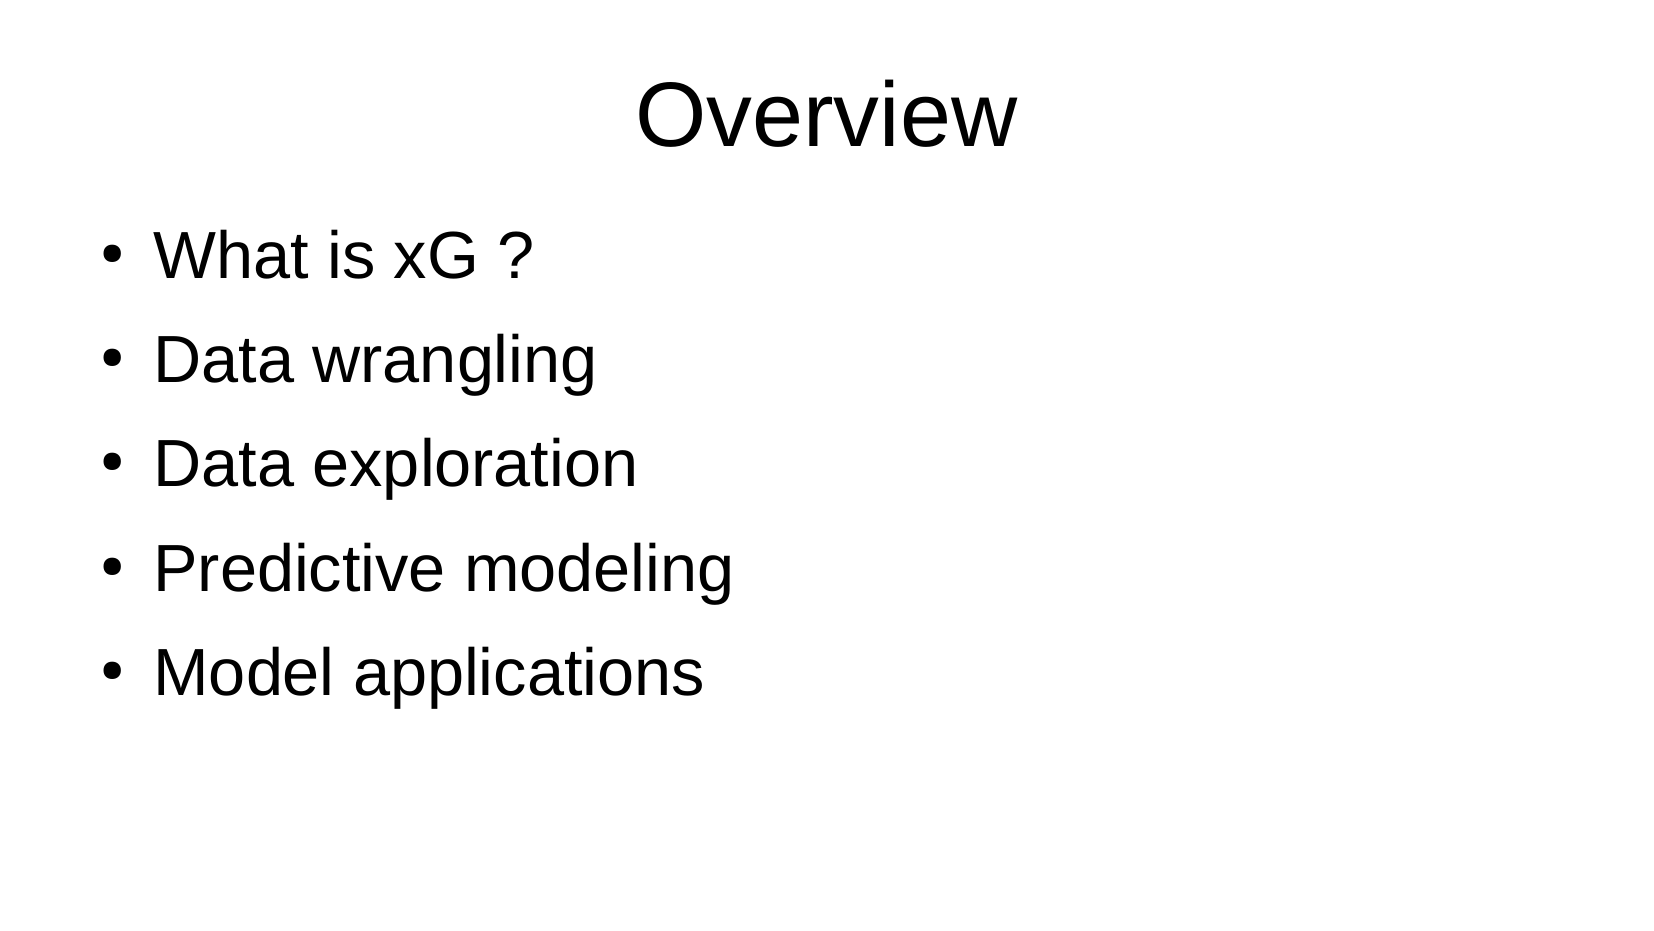

# Overview
What is xG ?
Data wrangling
Data exploration
Predictive modeling
Model applications